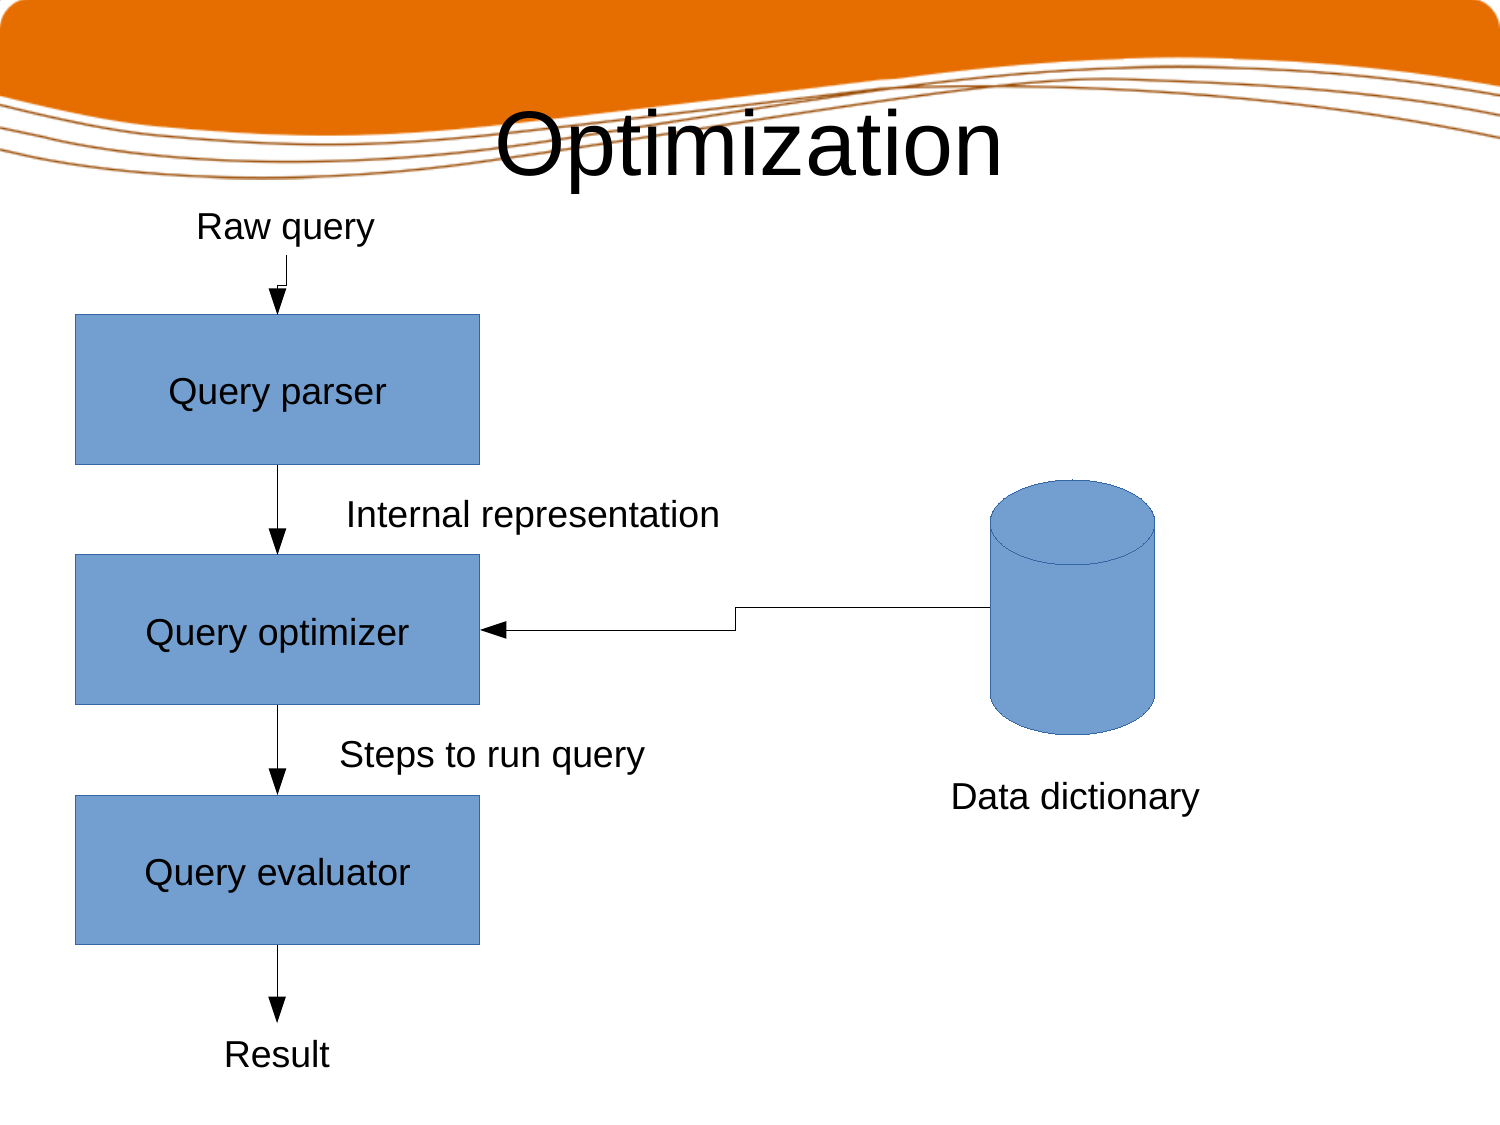

Optimization
Raw query
Query parser
Internal representation
Query optimizer
Steps to run query
Data dictionary
Query evaluator
Result